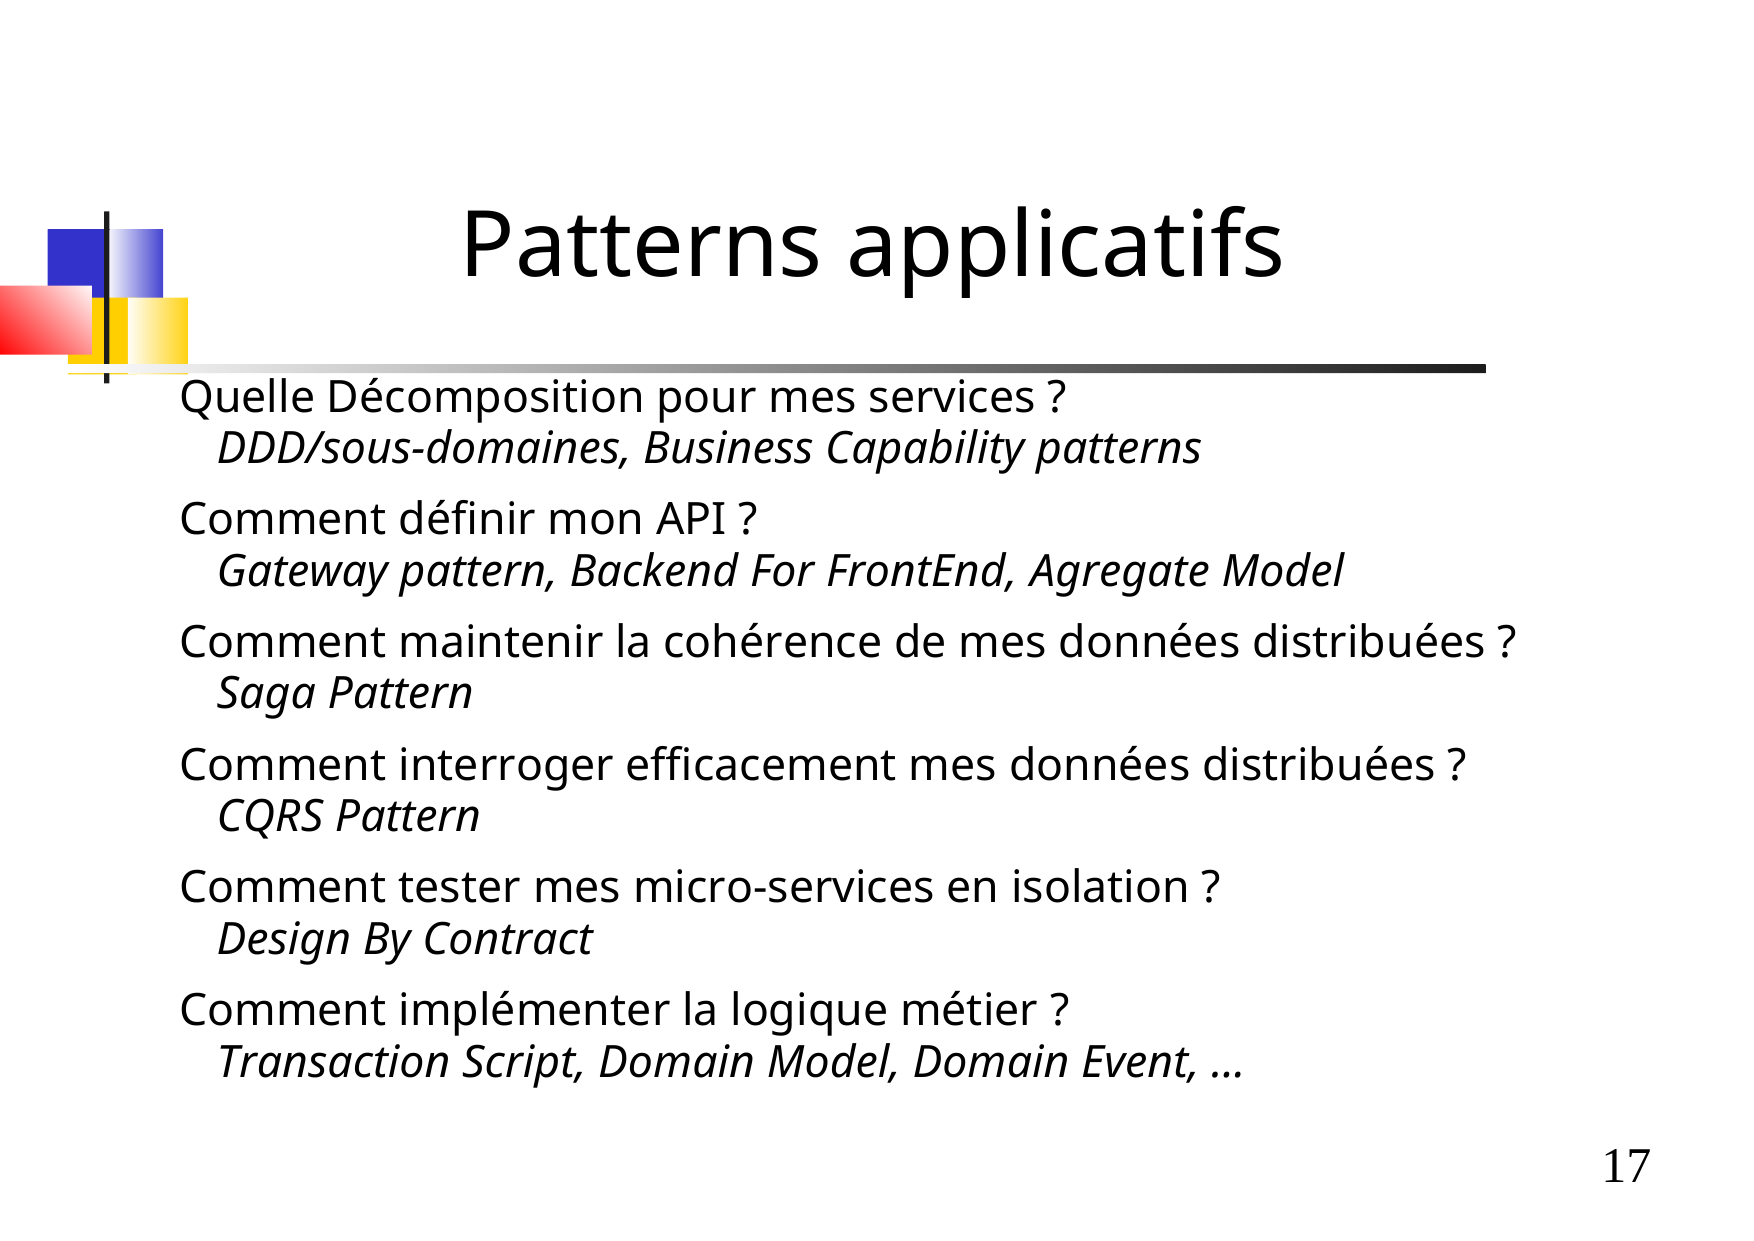

# Patterns applicatifs
Quelle Décomposition pour mes services ?
DDD/sous-domaines, Business Capability patterns
Comment définir mon API ?
Gateway pattern, Backend For FrontEnd, Agregate Model
Comment maintenir la cohérence de mes données distribuées ?
Saga Pattern
Comment interroger efficacement mes données distribuées ?
CQRS Pattern
Comment tester mes micro-services en isolation ?
Design By Contract
Comment implémenter la logique métier ?
Transaction Script, Domain Model, Domain Event, ...